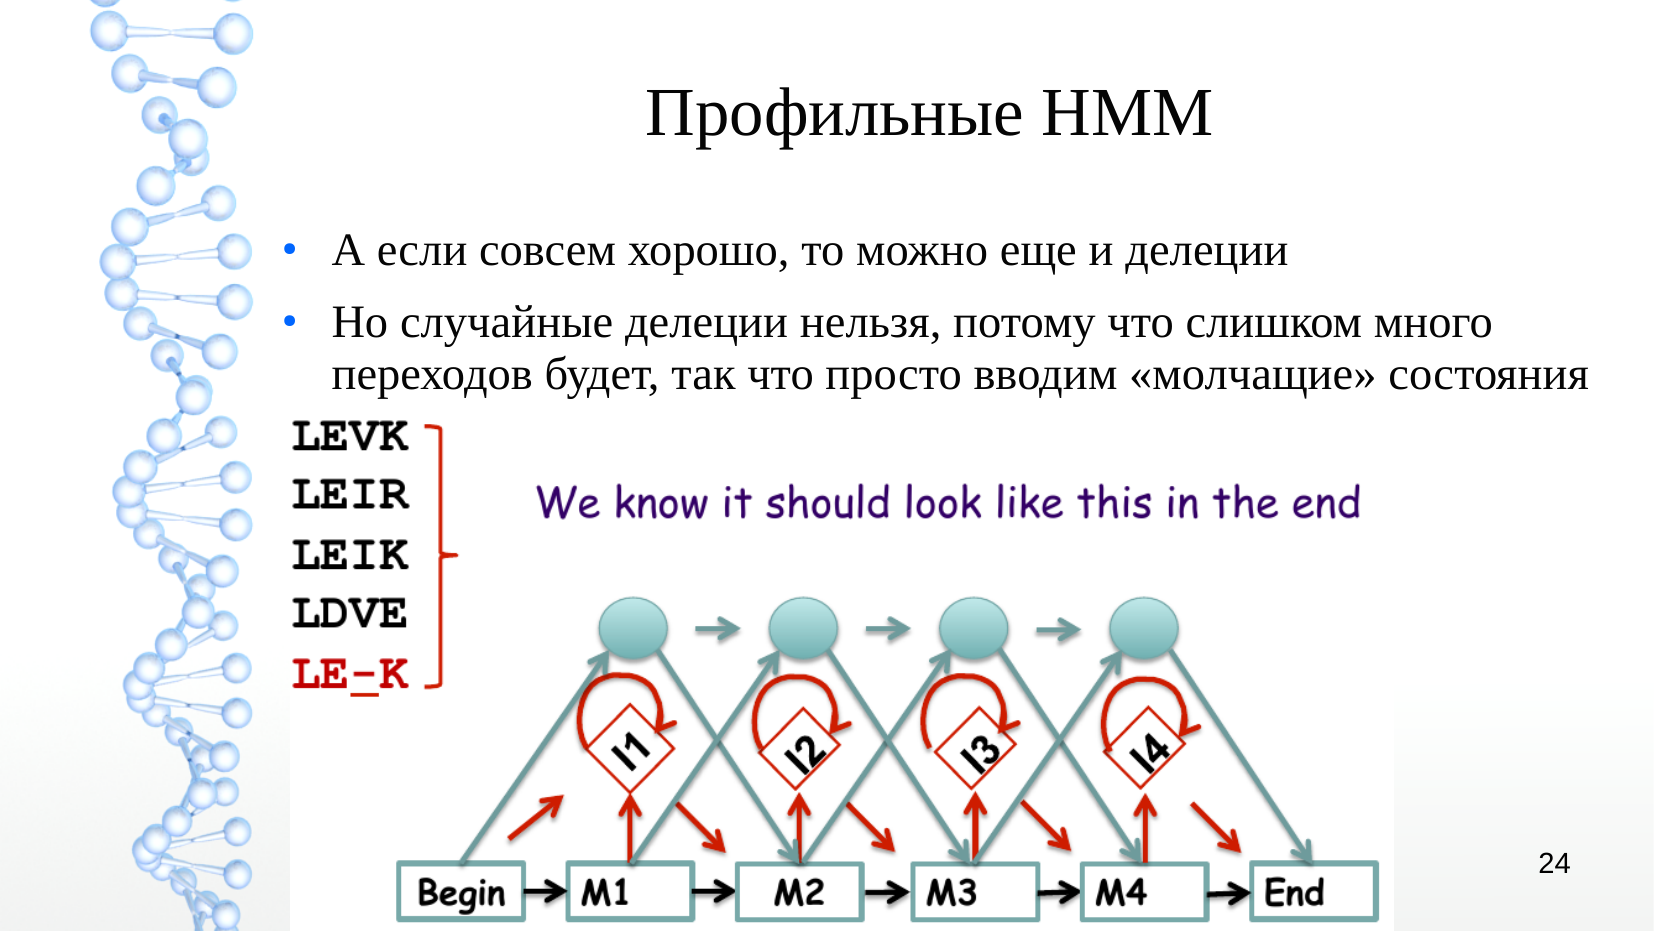

# Профильные HMM
А если совсем хорошо, то можно еще и делеции
Но случайные делеции нельзя, потому что слишком много переходов будет, так что просто вводим «молчащие» состояния
24